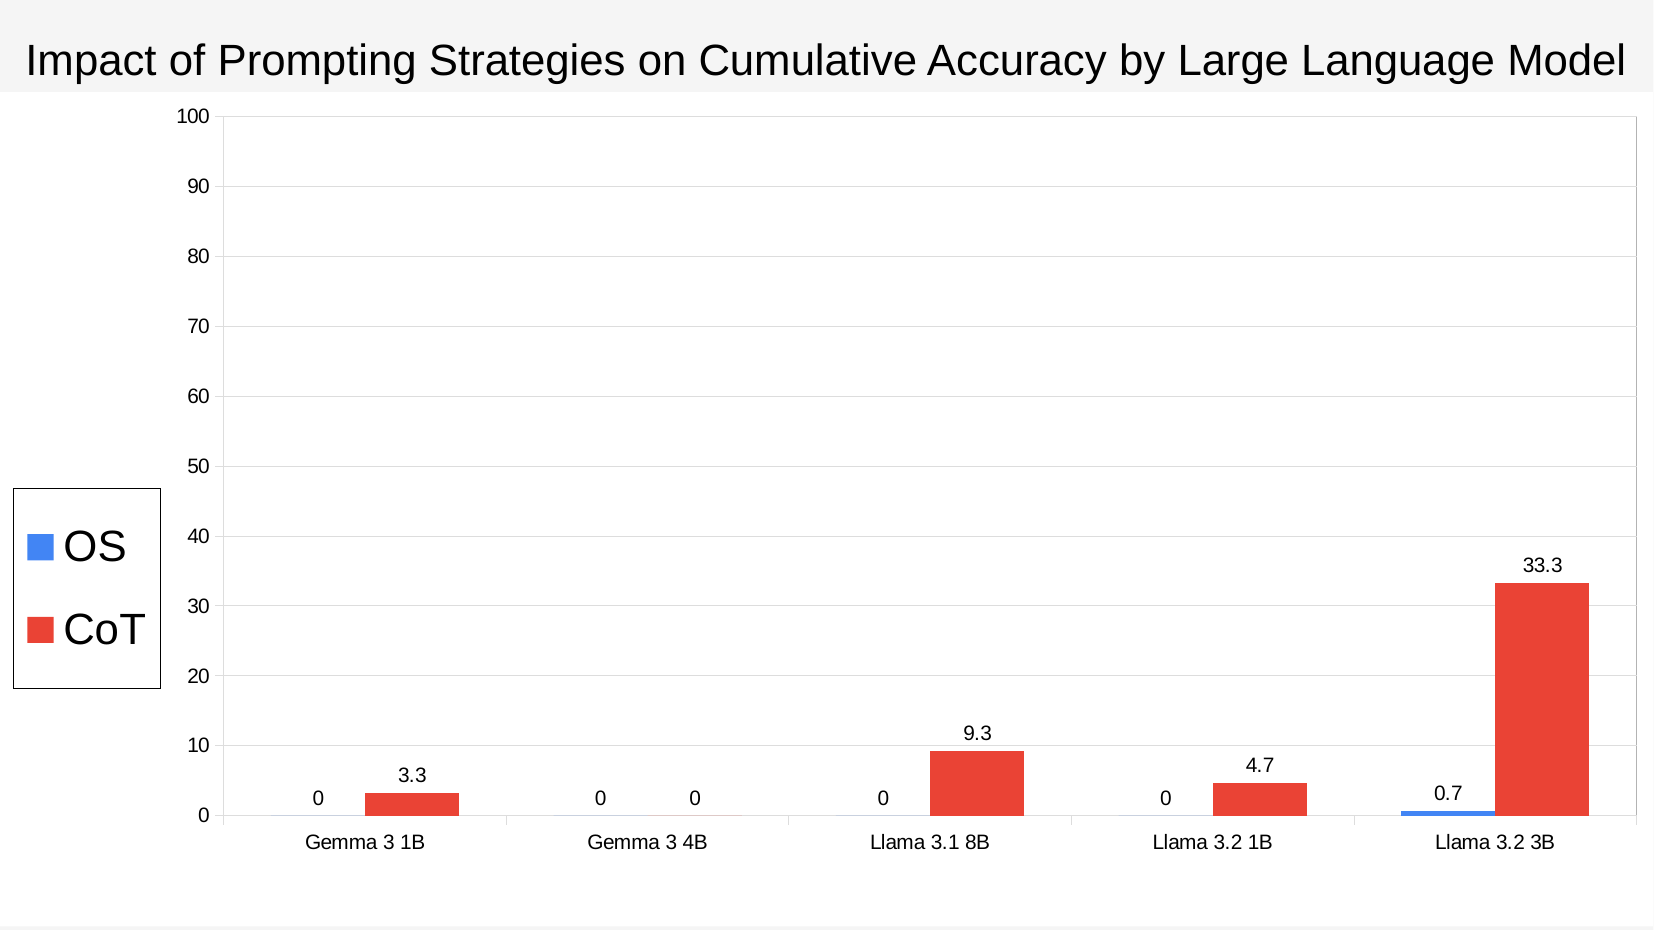

# q201
Impact of Prompting Strategies on Cumulative Accuracy by Large Language Model
### Chart
| Category | OS | CoT |
|---|---|---|
| Gemma 3 1B | 0.0 | 3.3 |
| Gemma 3 4B | 0.0 | 0.0 |
| Llama 3.1 8B | 0.0 | 9.3 |
| Llama 3.2 1B | 0.0 | 4.7 |
| Llama 3.2 3B | 0.7 | 33.3 |